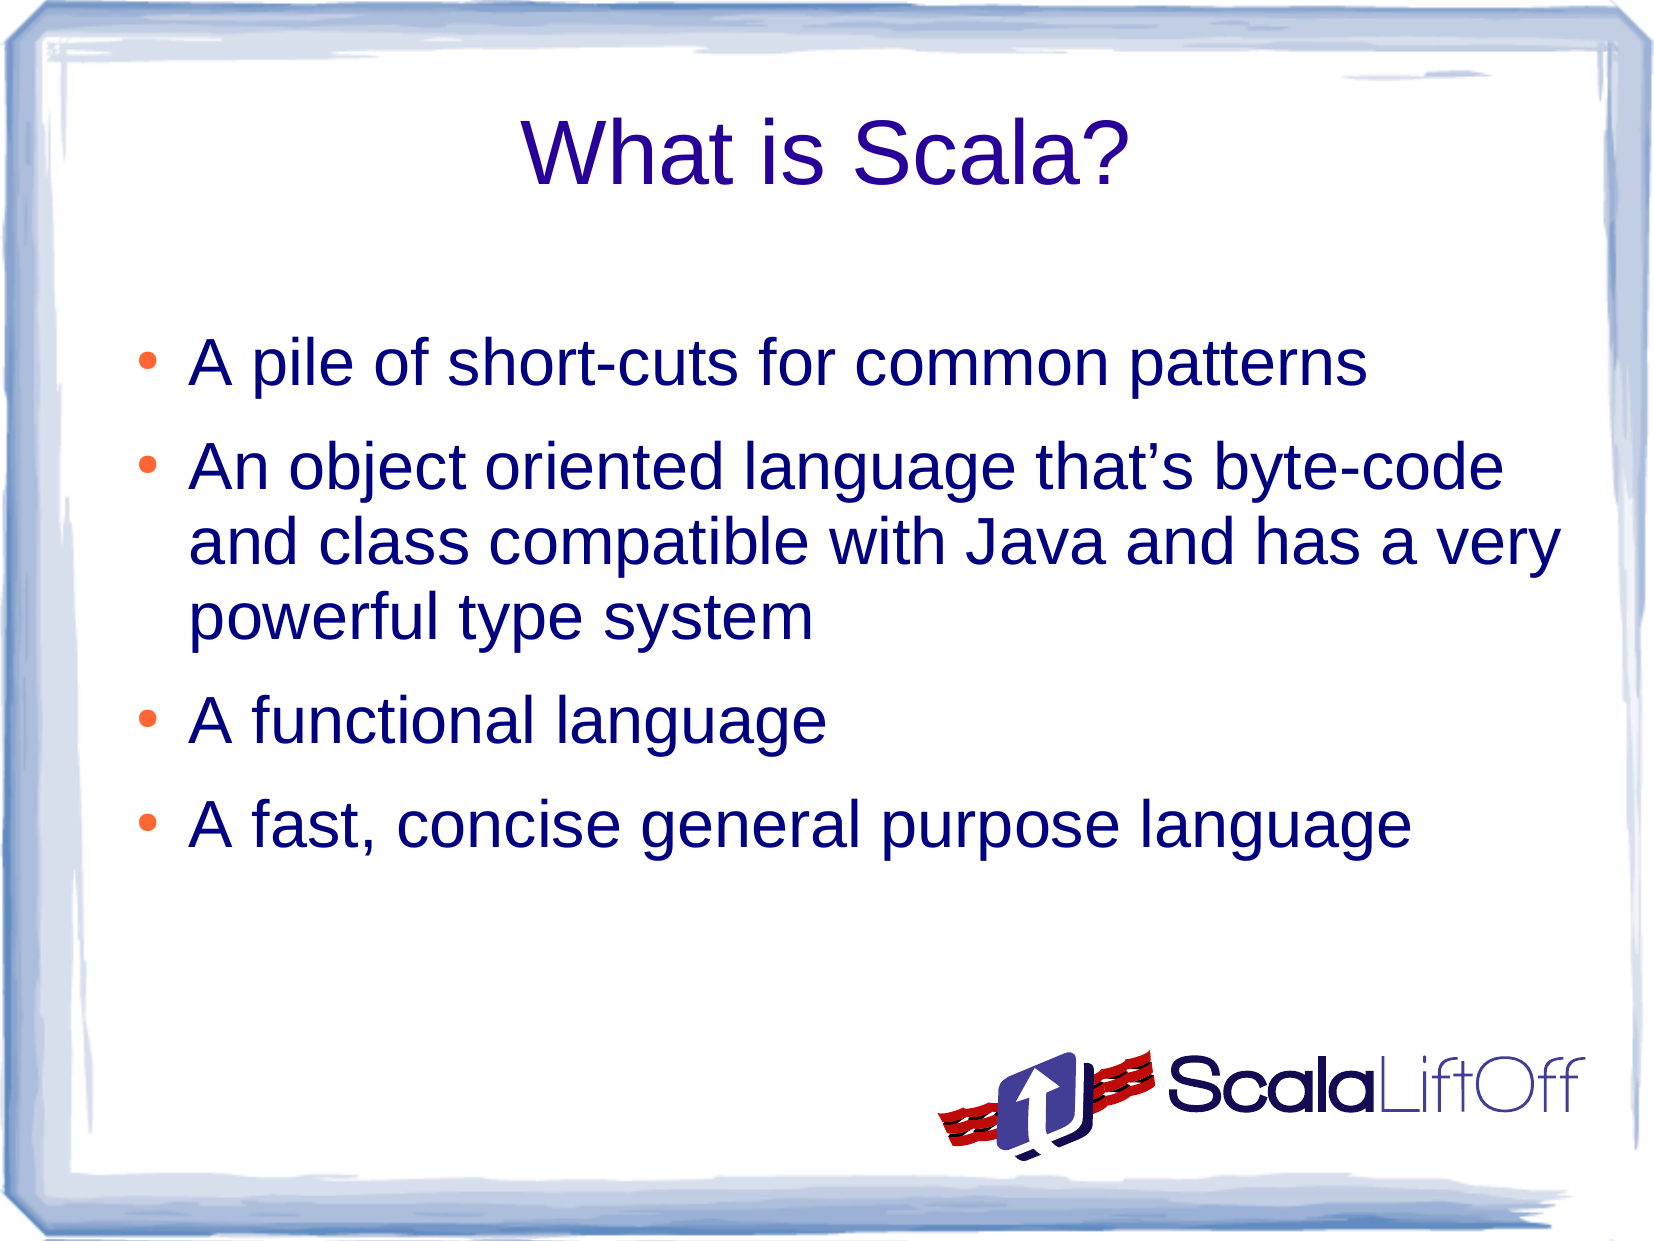

# What is Scala?
A pile of short-cuts for common patterns
An object oriented language that’s byte-code and class compatible with Java and has a very powerful type system
A functional language
A fast, concise general purpose language